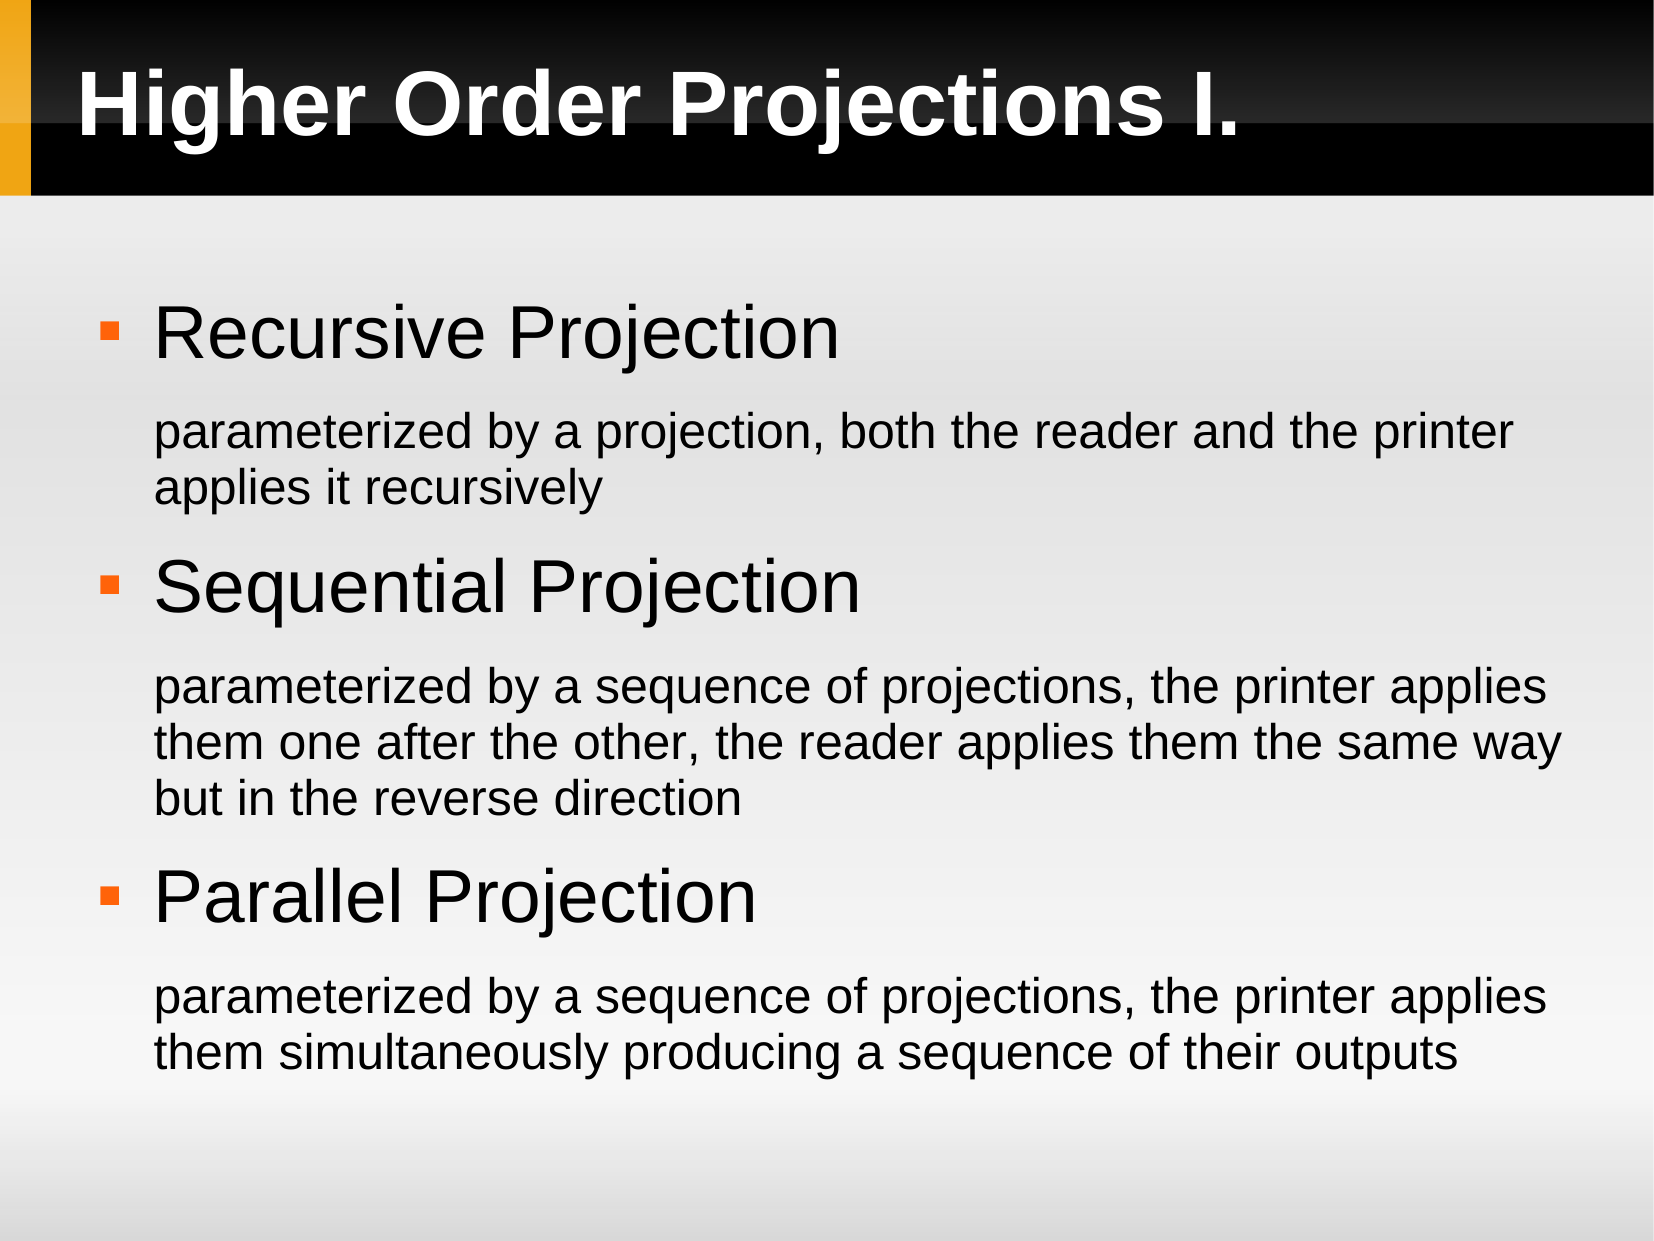

# Higher Order Projections I.
Recursive Projection
parameterized by a projection, both the reader and the printer applies it recursively
Sequential Projection
parameterized by a sequence of projections, the printer applies them one after the other, the reader applies them the same way but in the reverse direction
Parallel Projection
parameterized by a sequence of projections, the printer applies them simultaneously producing a sequence of their outputs